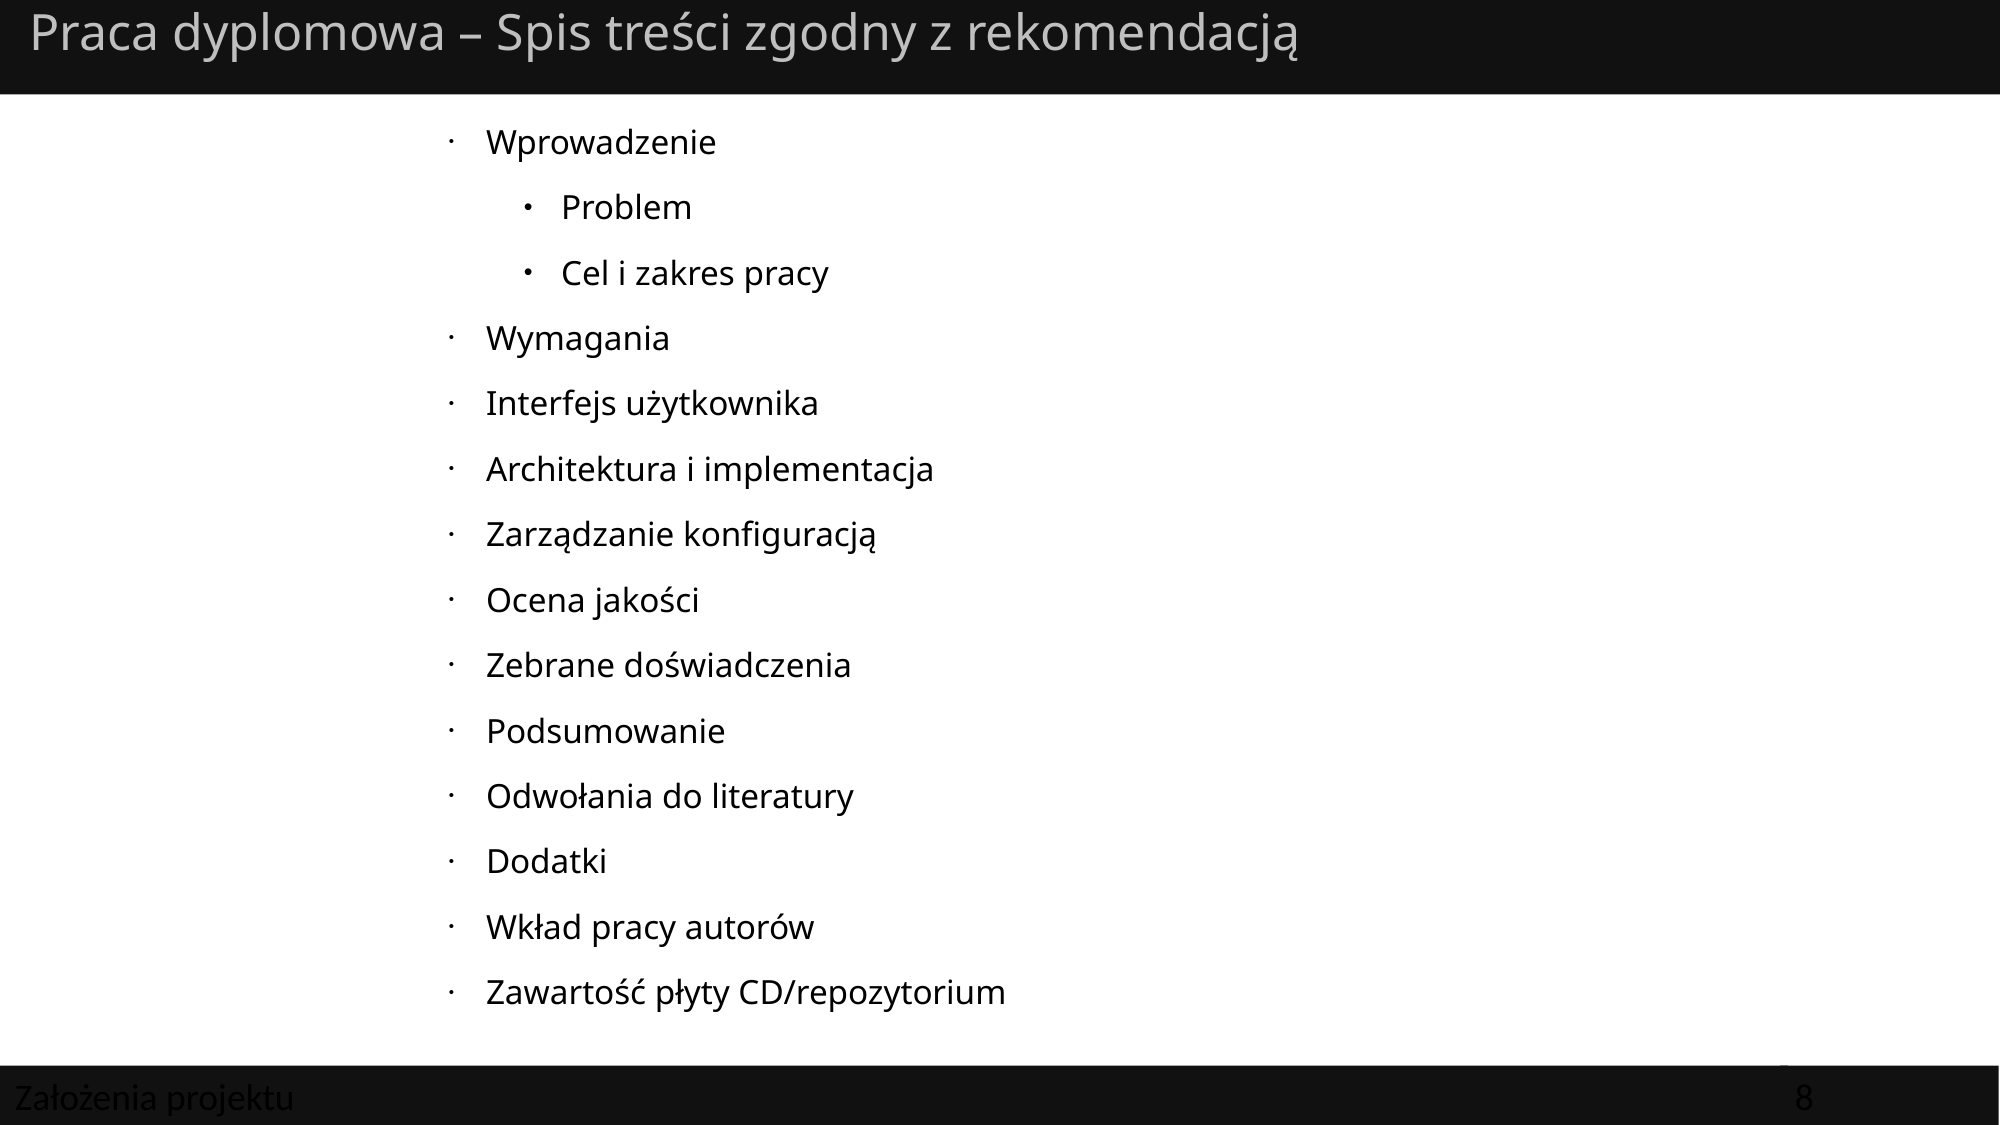

# Praca dyplomowa – Spis treści zgodny z rekomendacją
Wprowadzenie
Problem
Cel i zakres pracy
Wymagania
Interfejs użytkownika
Architektura i implementacja
Zarządzanie konfiguracją
Ocena jakości
Zebrane doświadczenia
Podsumowanie
Odwołania do literatury
Dodatki
Wkład pracy autorów
Zawartość płyty CD/repozytorium
Założenia projektu